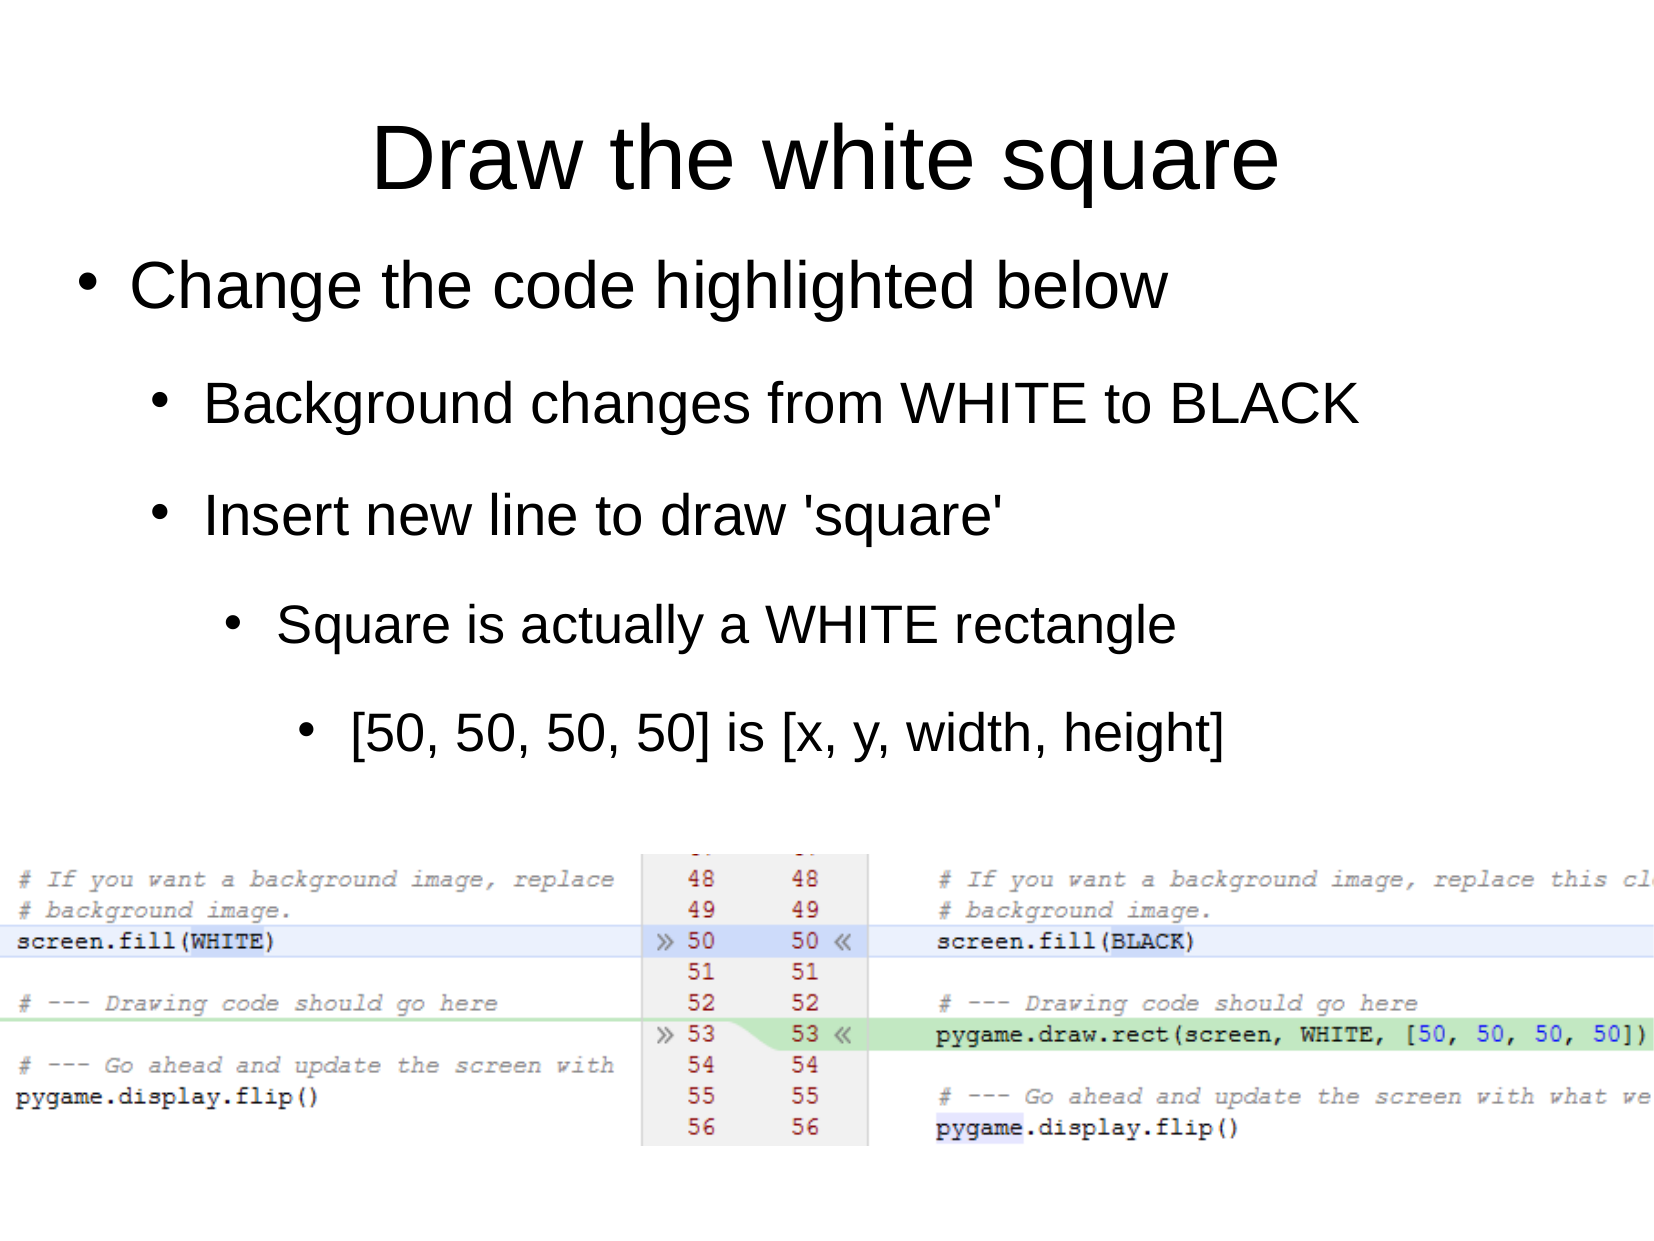

Draw the white square
Change the code highlighted below
Background changes from WHITE to BLACK
Insert new line to draw 'square'
Square is actually a WHITE rectangle
[50, 50, 50, 50] is [x, y, width, height]